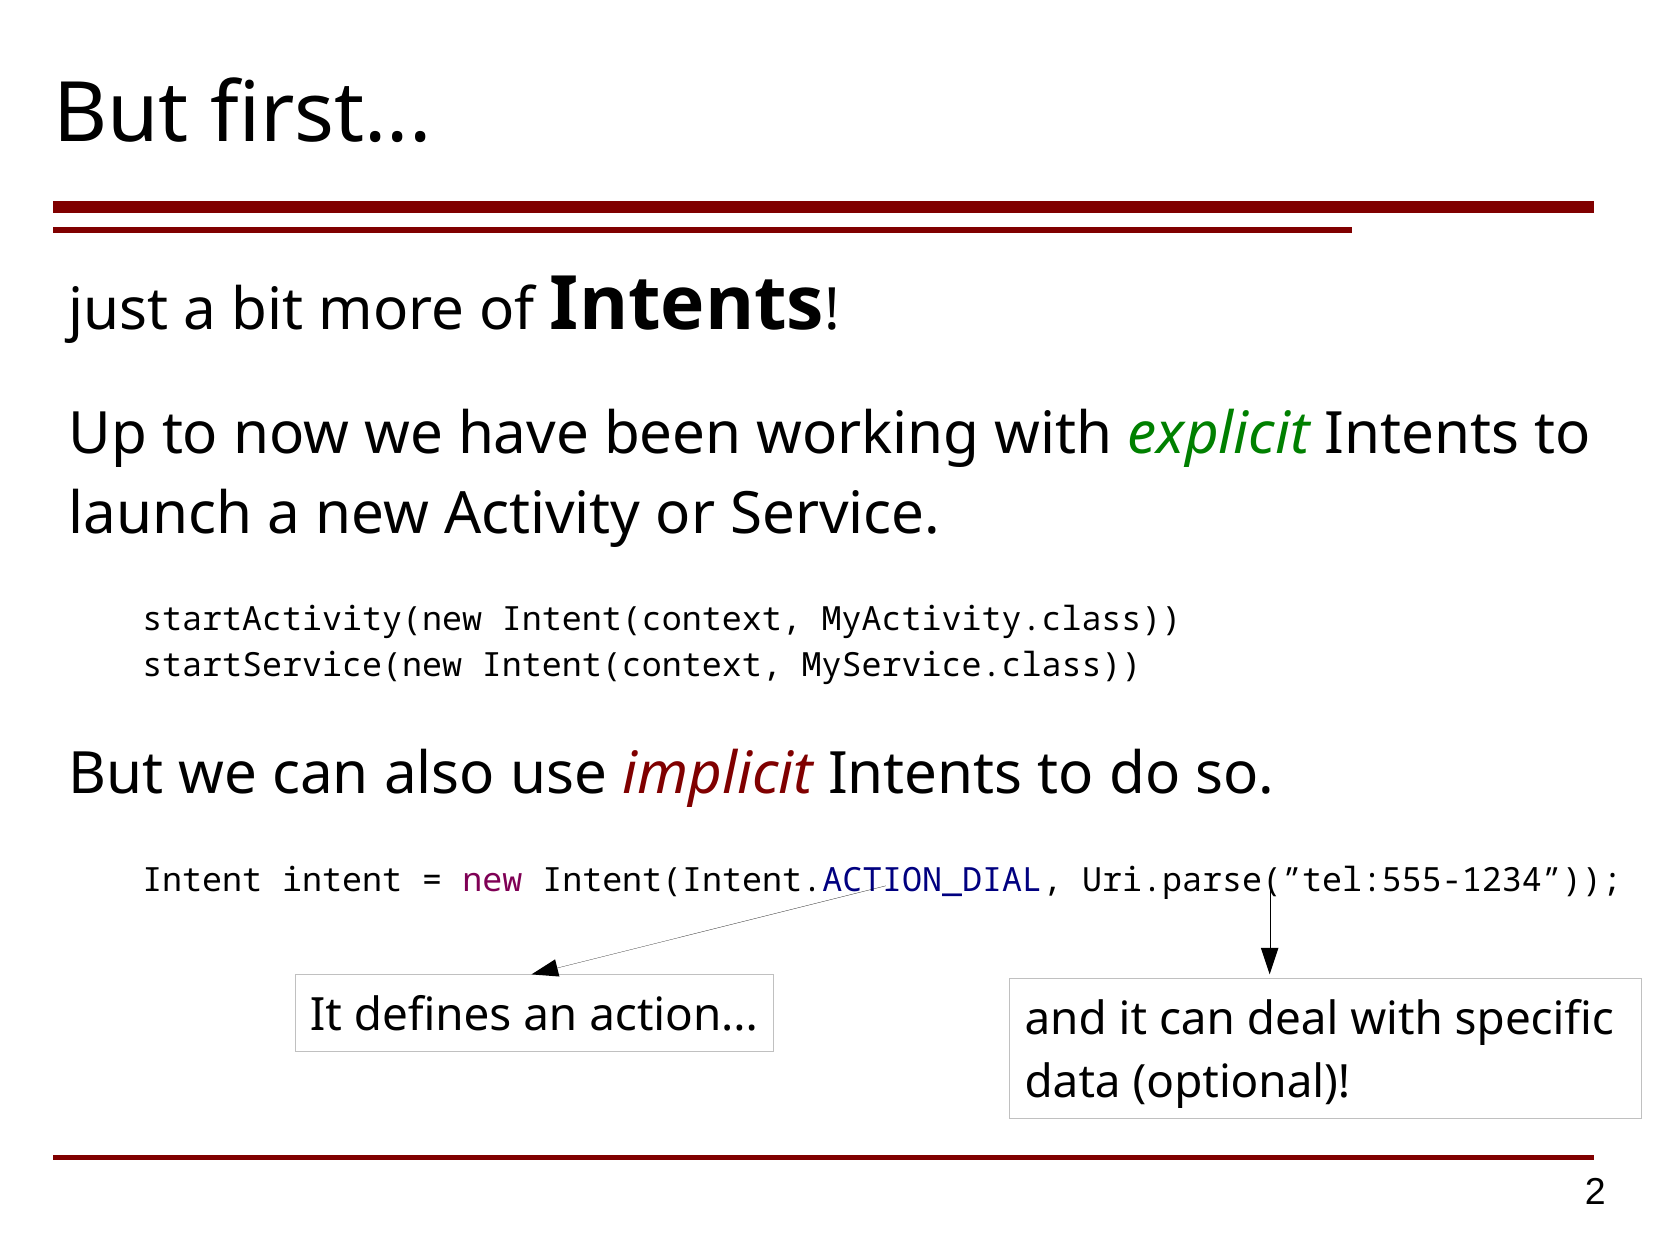

# But first...
just a bit more of Intents!
Up to now we have been working with explicit Intents to
launch a new Activity or Service.
	startActivity(new Intent(context, MyActivity.class))
	startService(new Intent(context, MyService.class))
But we can also use implicit Intents to do so.
	Intent intent = new Intent(Intent.ACTION_DIAL, Uri.parse(”tel:555-1234”));
It defines an action...
and it can deal with specific
data (optional)!